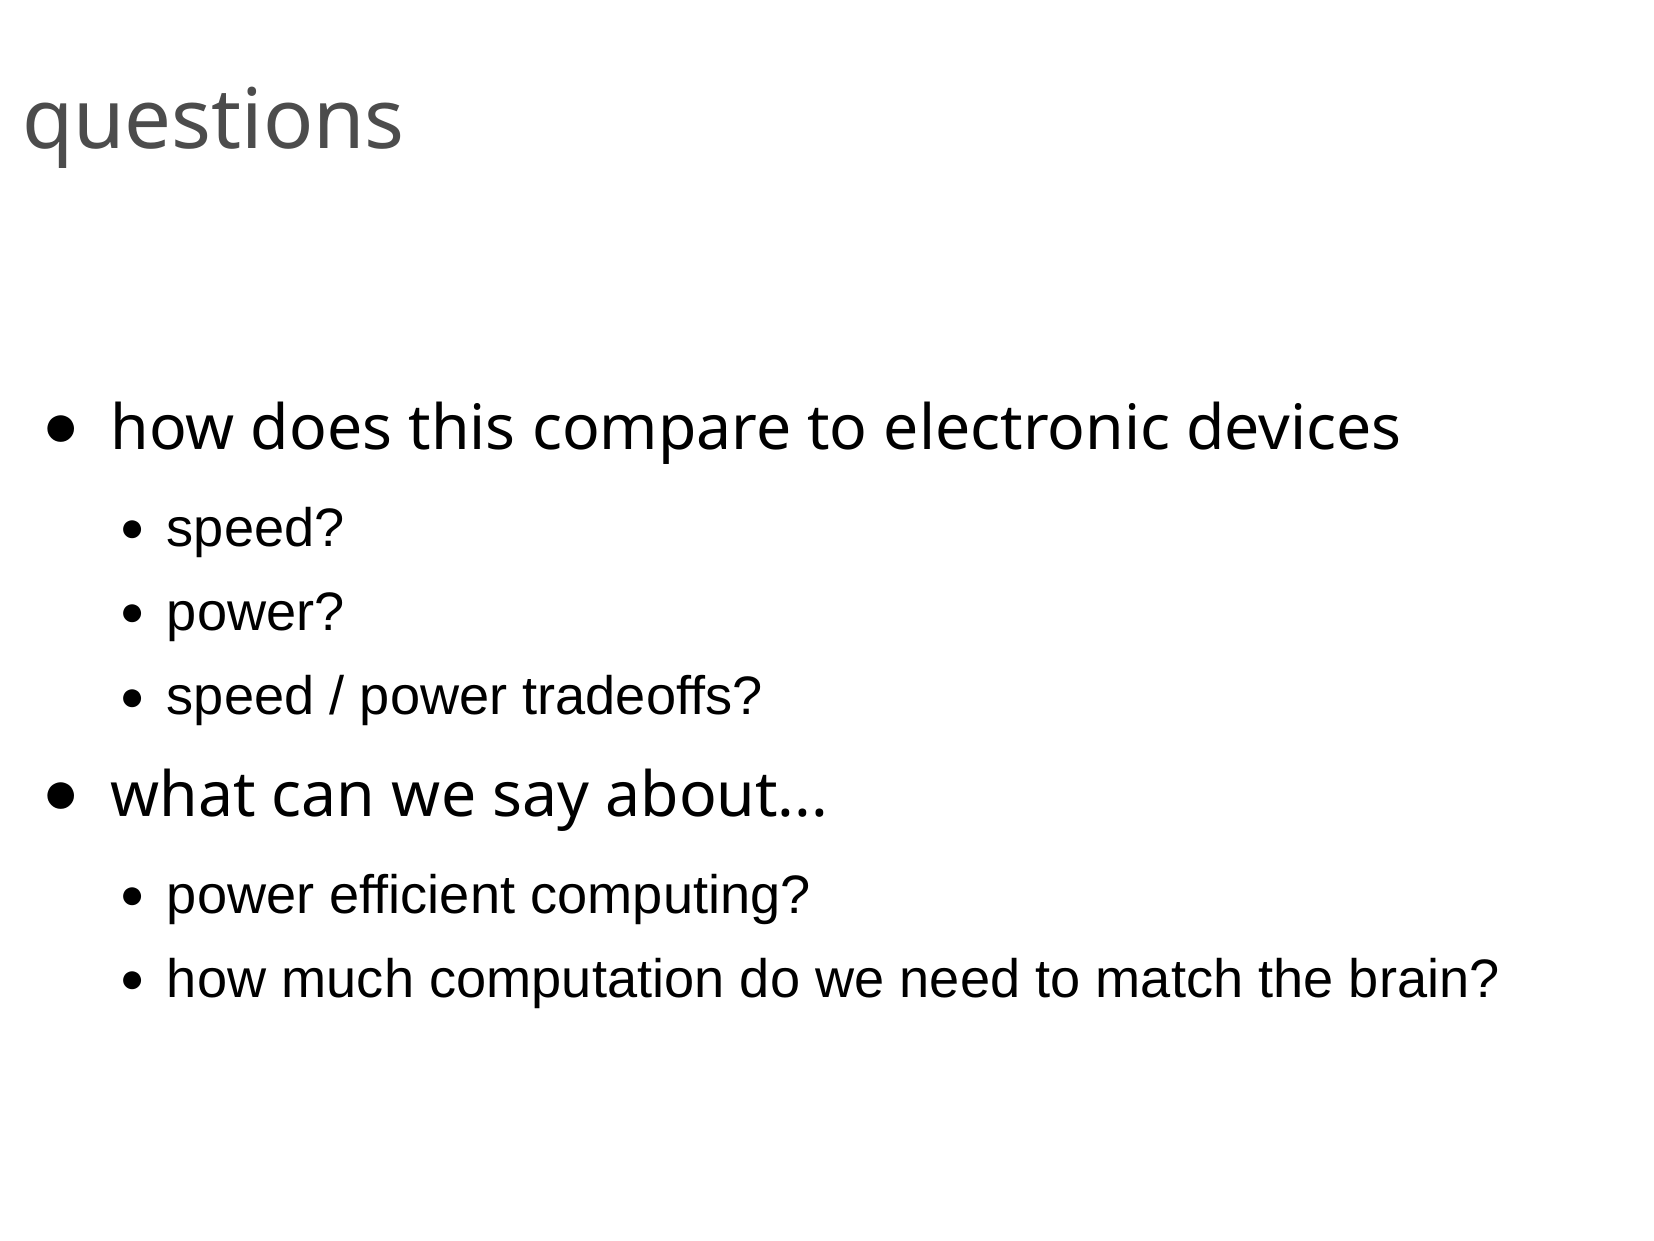

# questions
how does this compare to electronic devices
speed?
power?
speed / power tradeoffs?
what can we say about...
power efficient computing?
how much computation do we need to match the brain?